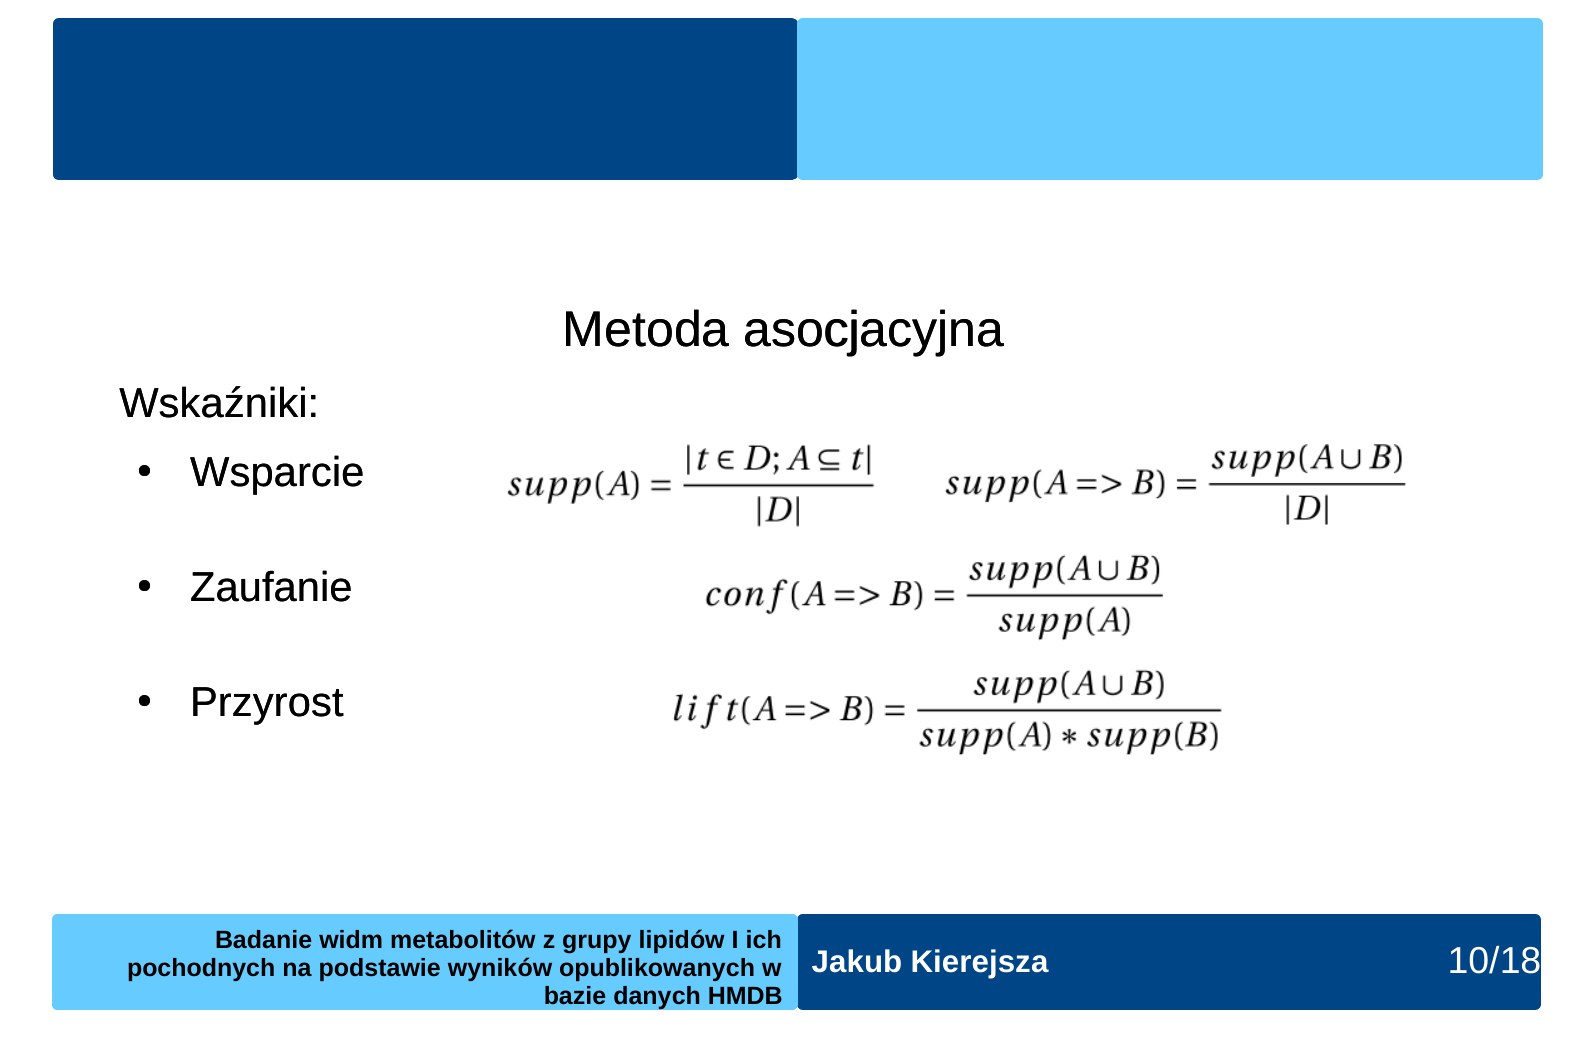

# Metoda asocjacyjna
Wskaźniki:
Wsparcie
Zaufanie
Przyrost
Metoda asocjacyjna
Wskaźniki:
Wsparcie
Zaufanie
Przyrost
Wieloagentowy system wyboru miejsca spotkań na urządzenia mobilne
Jakub Kierejsza
Badanie widm metabolitów z grupy lipidów I ich pochodnych na podstawie wyników opublikowanych w bazie danych HMDB